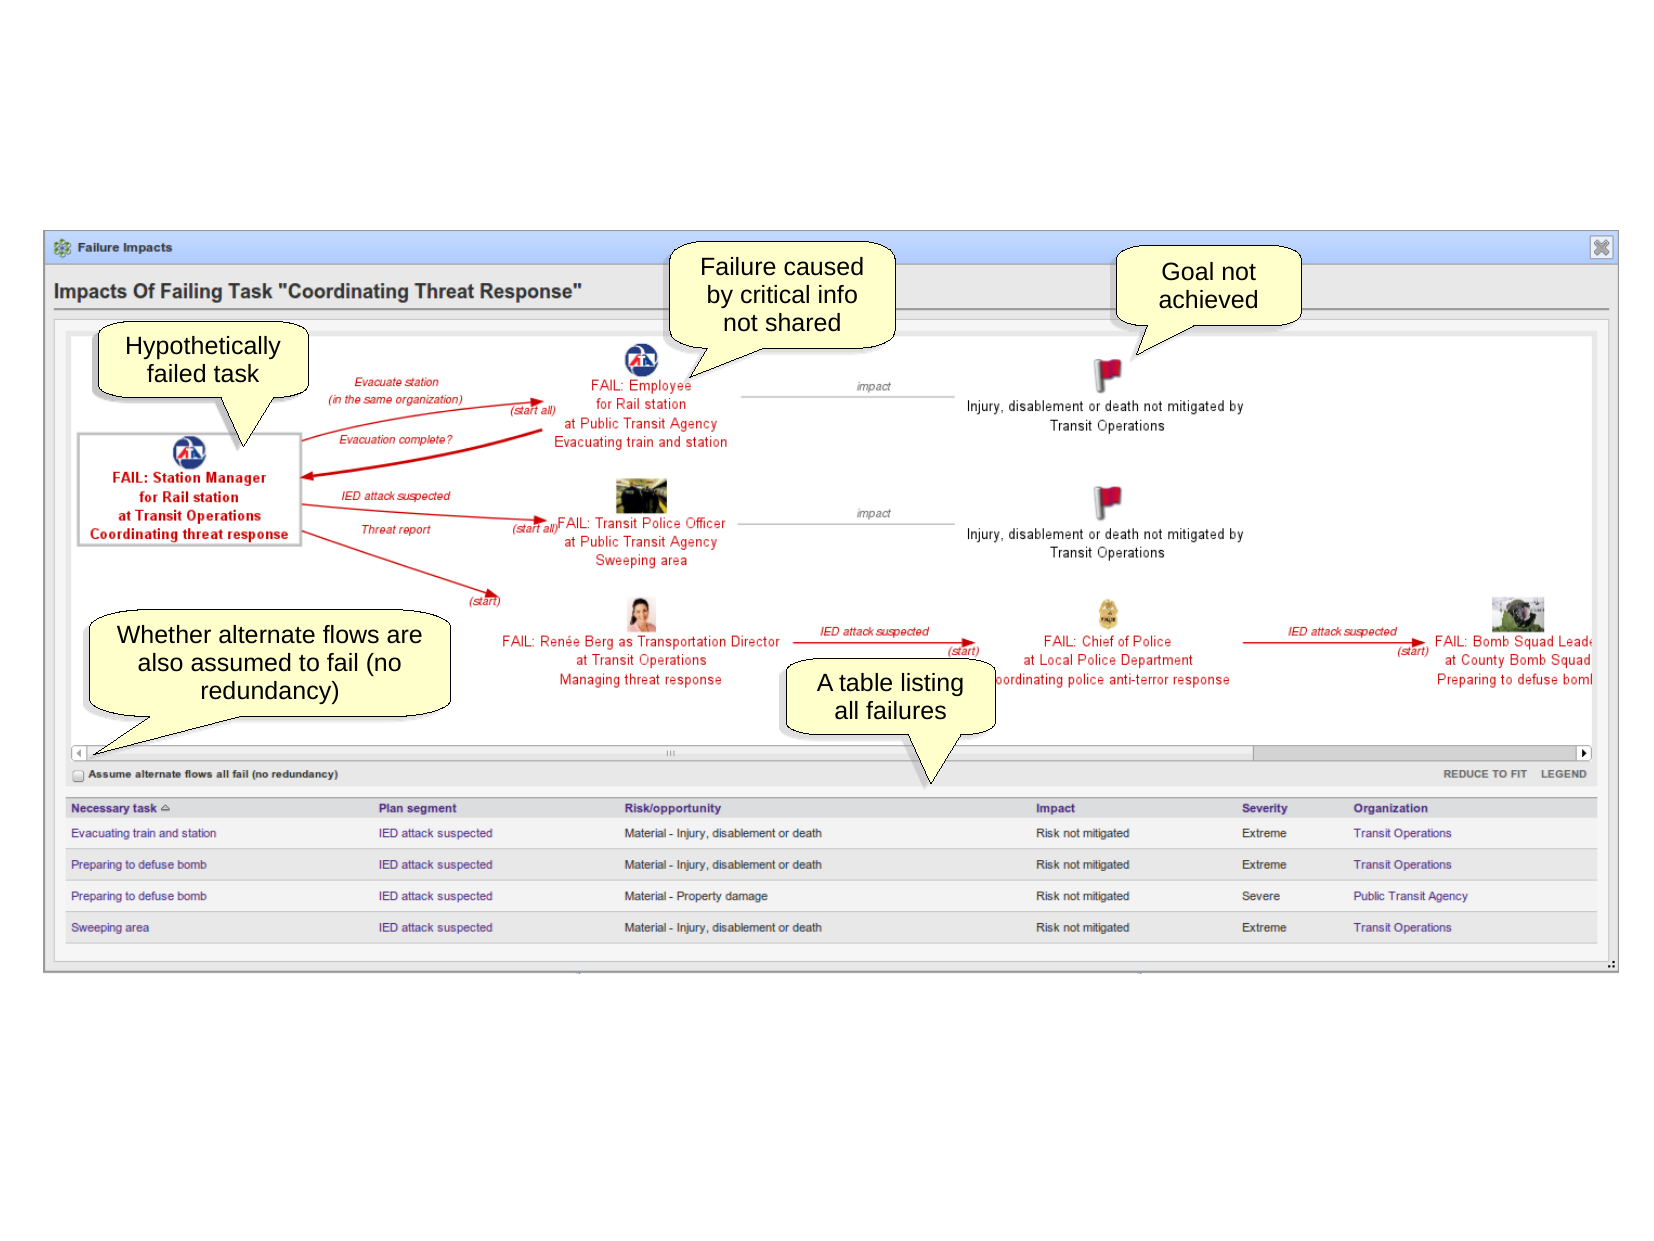

Failure caused by critical info not shared
Goal not achieved
Hypothetically failed task
Hypothetically failed task
Whether alternate flows are also assumed to fail (no redundancy)
A table listing all failures